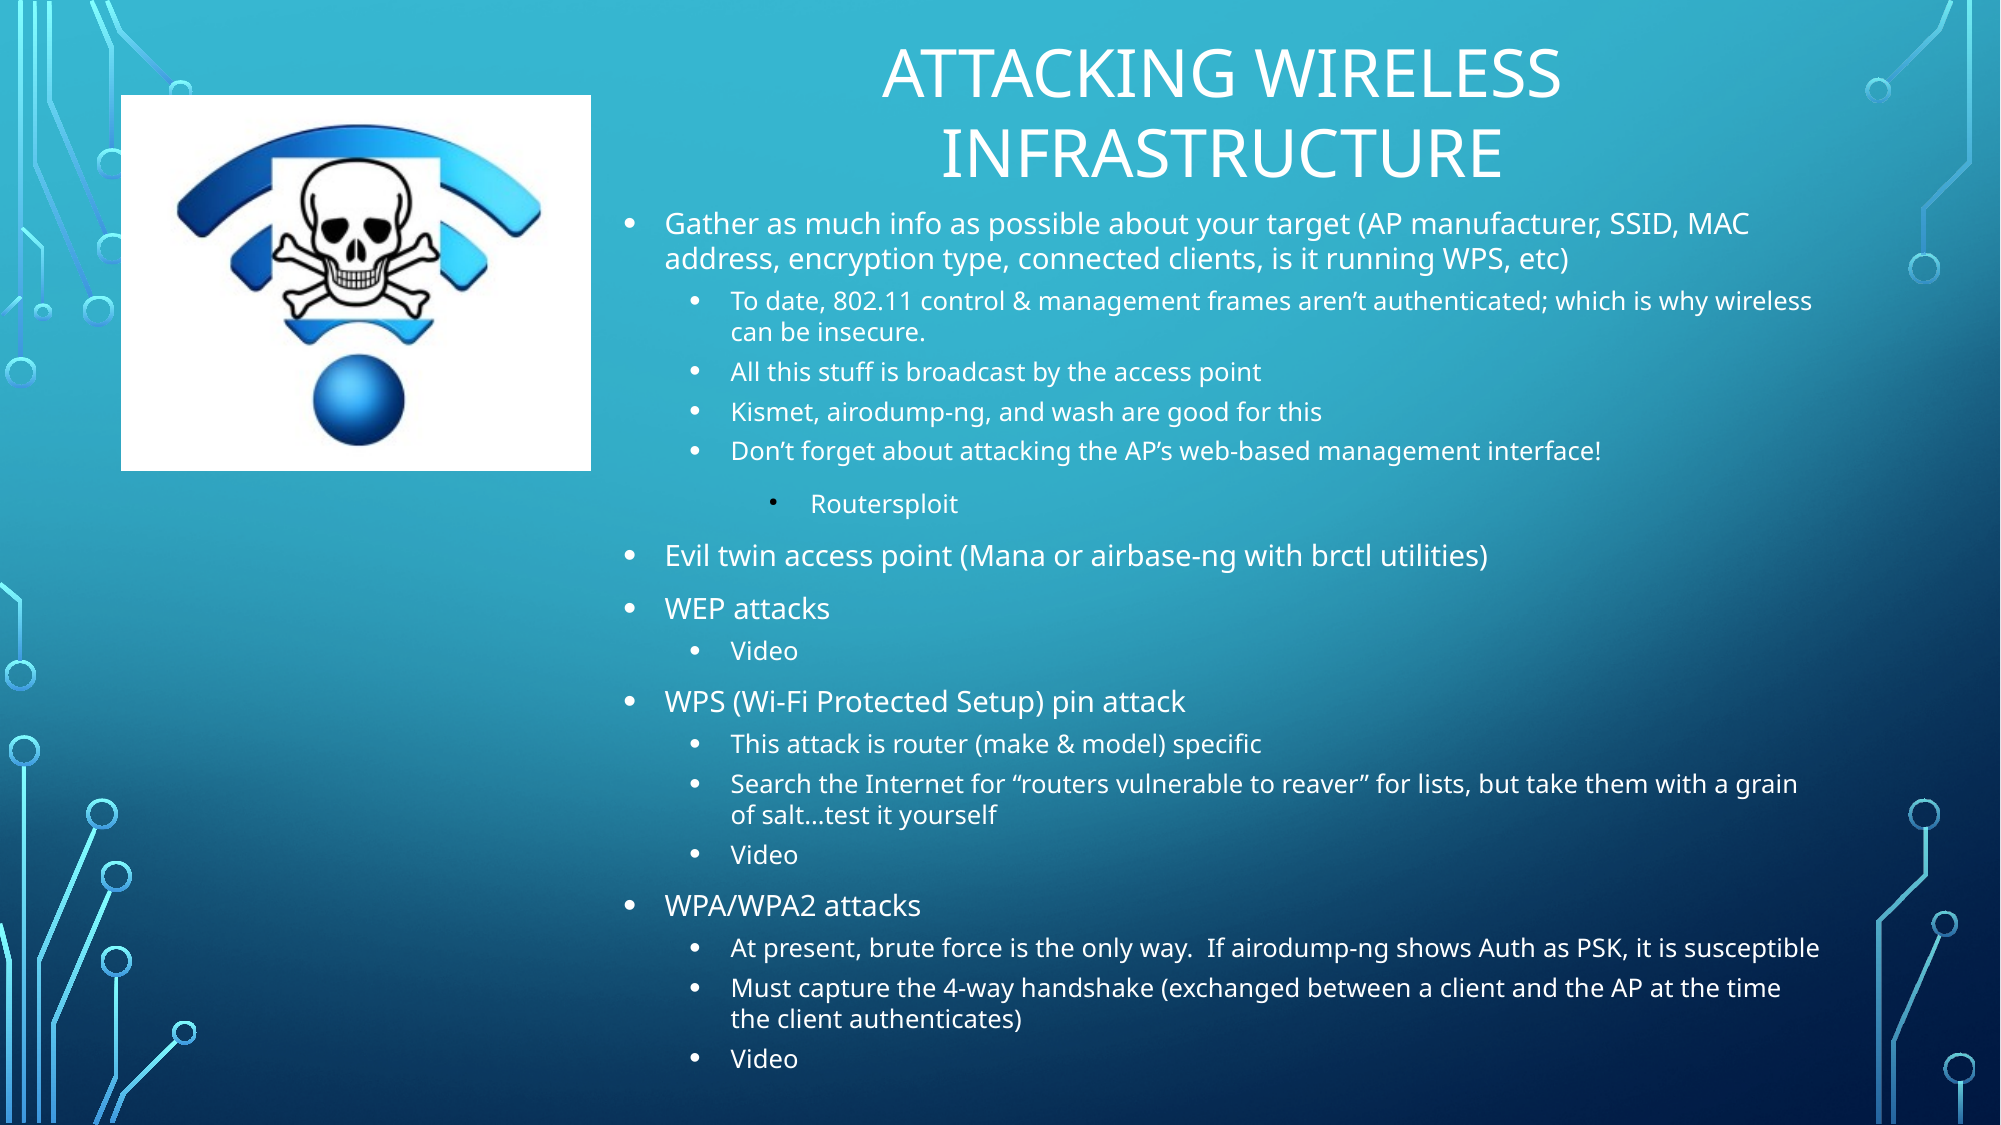

# Attacking wireless infrastructure
Gather as much info as possible about your target (AP manufacturer, SSID, MAC address, encryption type, connected clients, is it running WPS, etc)
To date, 802.11 control & management frames aren’t authenticated; which is why wireless can be insecure.
All this stuff is broadcast by the access point
Kismet, airodump-ng, and wash are good for this
Don’t forget about attacking the AP’s web-based management interface!
Routersploit
Evil twin access point (Mana or airbase-ng with brctl utilities)
WEP attacks
Video
WPS (Wi-Fi Protected Setup) pin attack
This attack is router (make & model) specific
Search the Internet for “routers vulnerable to reaver” for lists, but take them with a grain of salt…test it yourself
Video
WPA/WPA2 attacks
At present, brute force is the only way. If airodump-ng shows Auth as PSK, it is susceptible
Must capture the 4-way handshake (exchanged between a client and the AP at the time the client authenticates)
Video